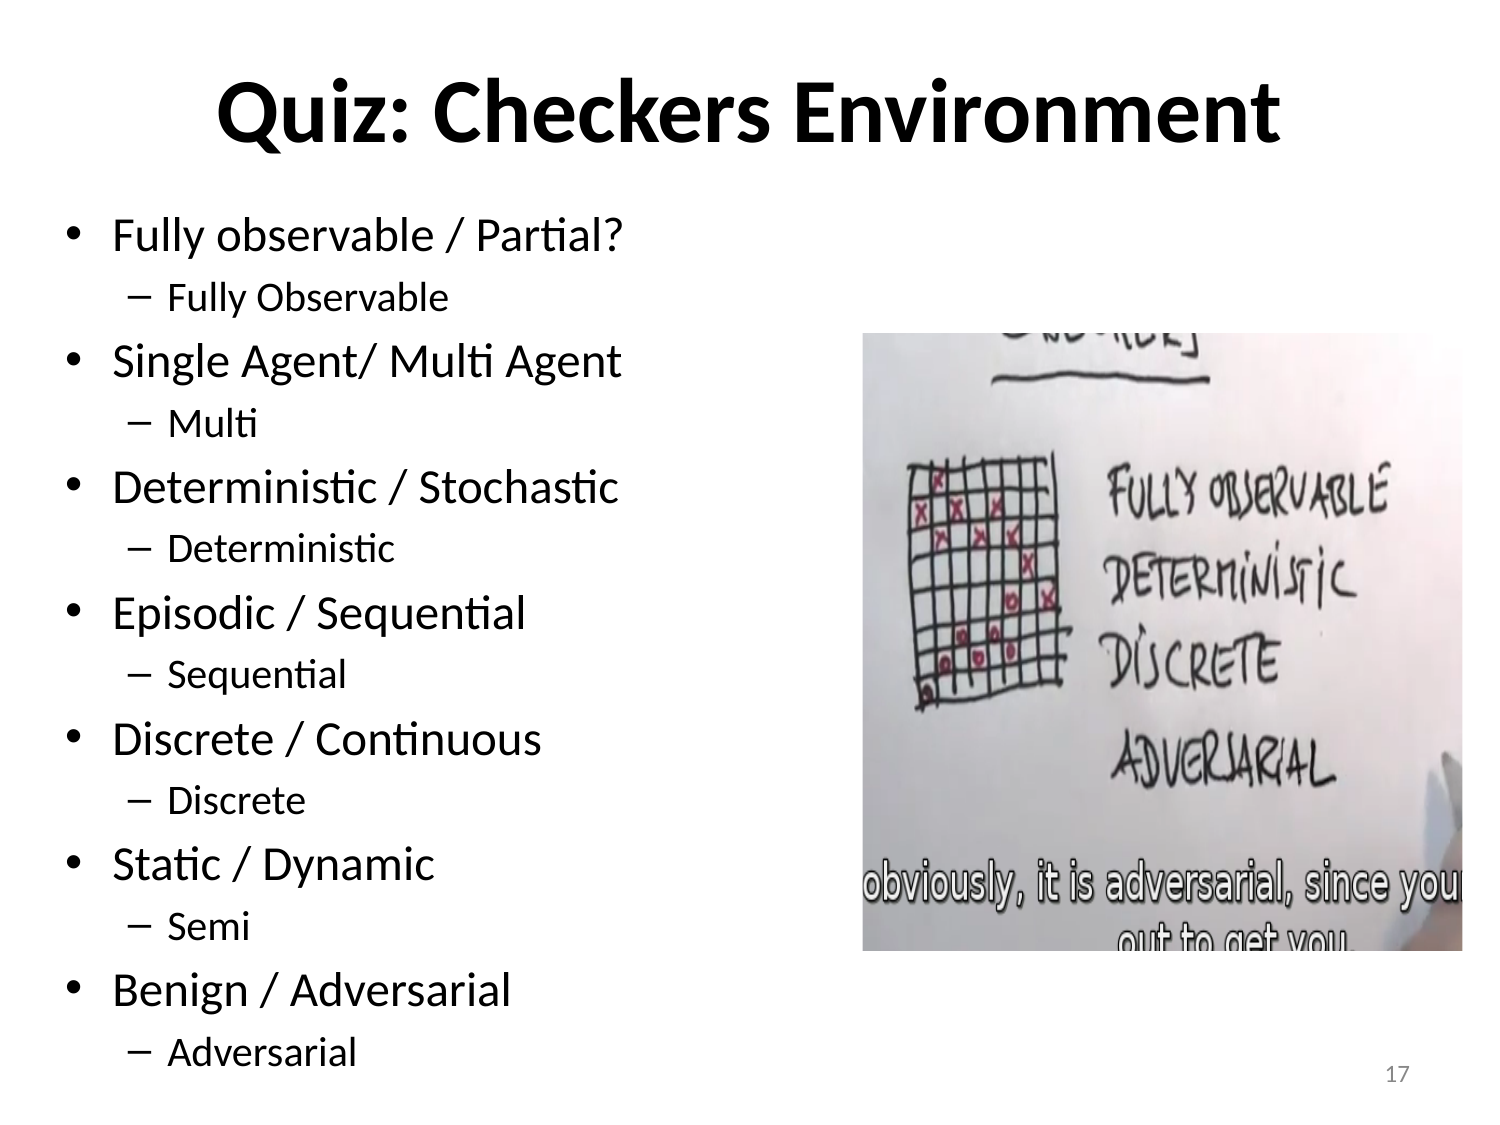

# Quiz: Checkers Environment
Fully observable / Partial?
Fully Observable
Single Agent/ Multi Agent
Multi
Deterministic / Stochastic
Deterministic
Episodic / Sequential
Sequential
Discrete / Continuous
Discrete
Static / Dynamic
Semi
Benign / Adversarial
Adversarial